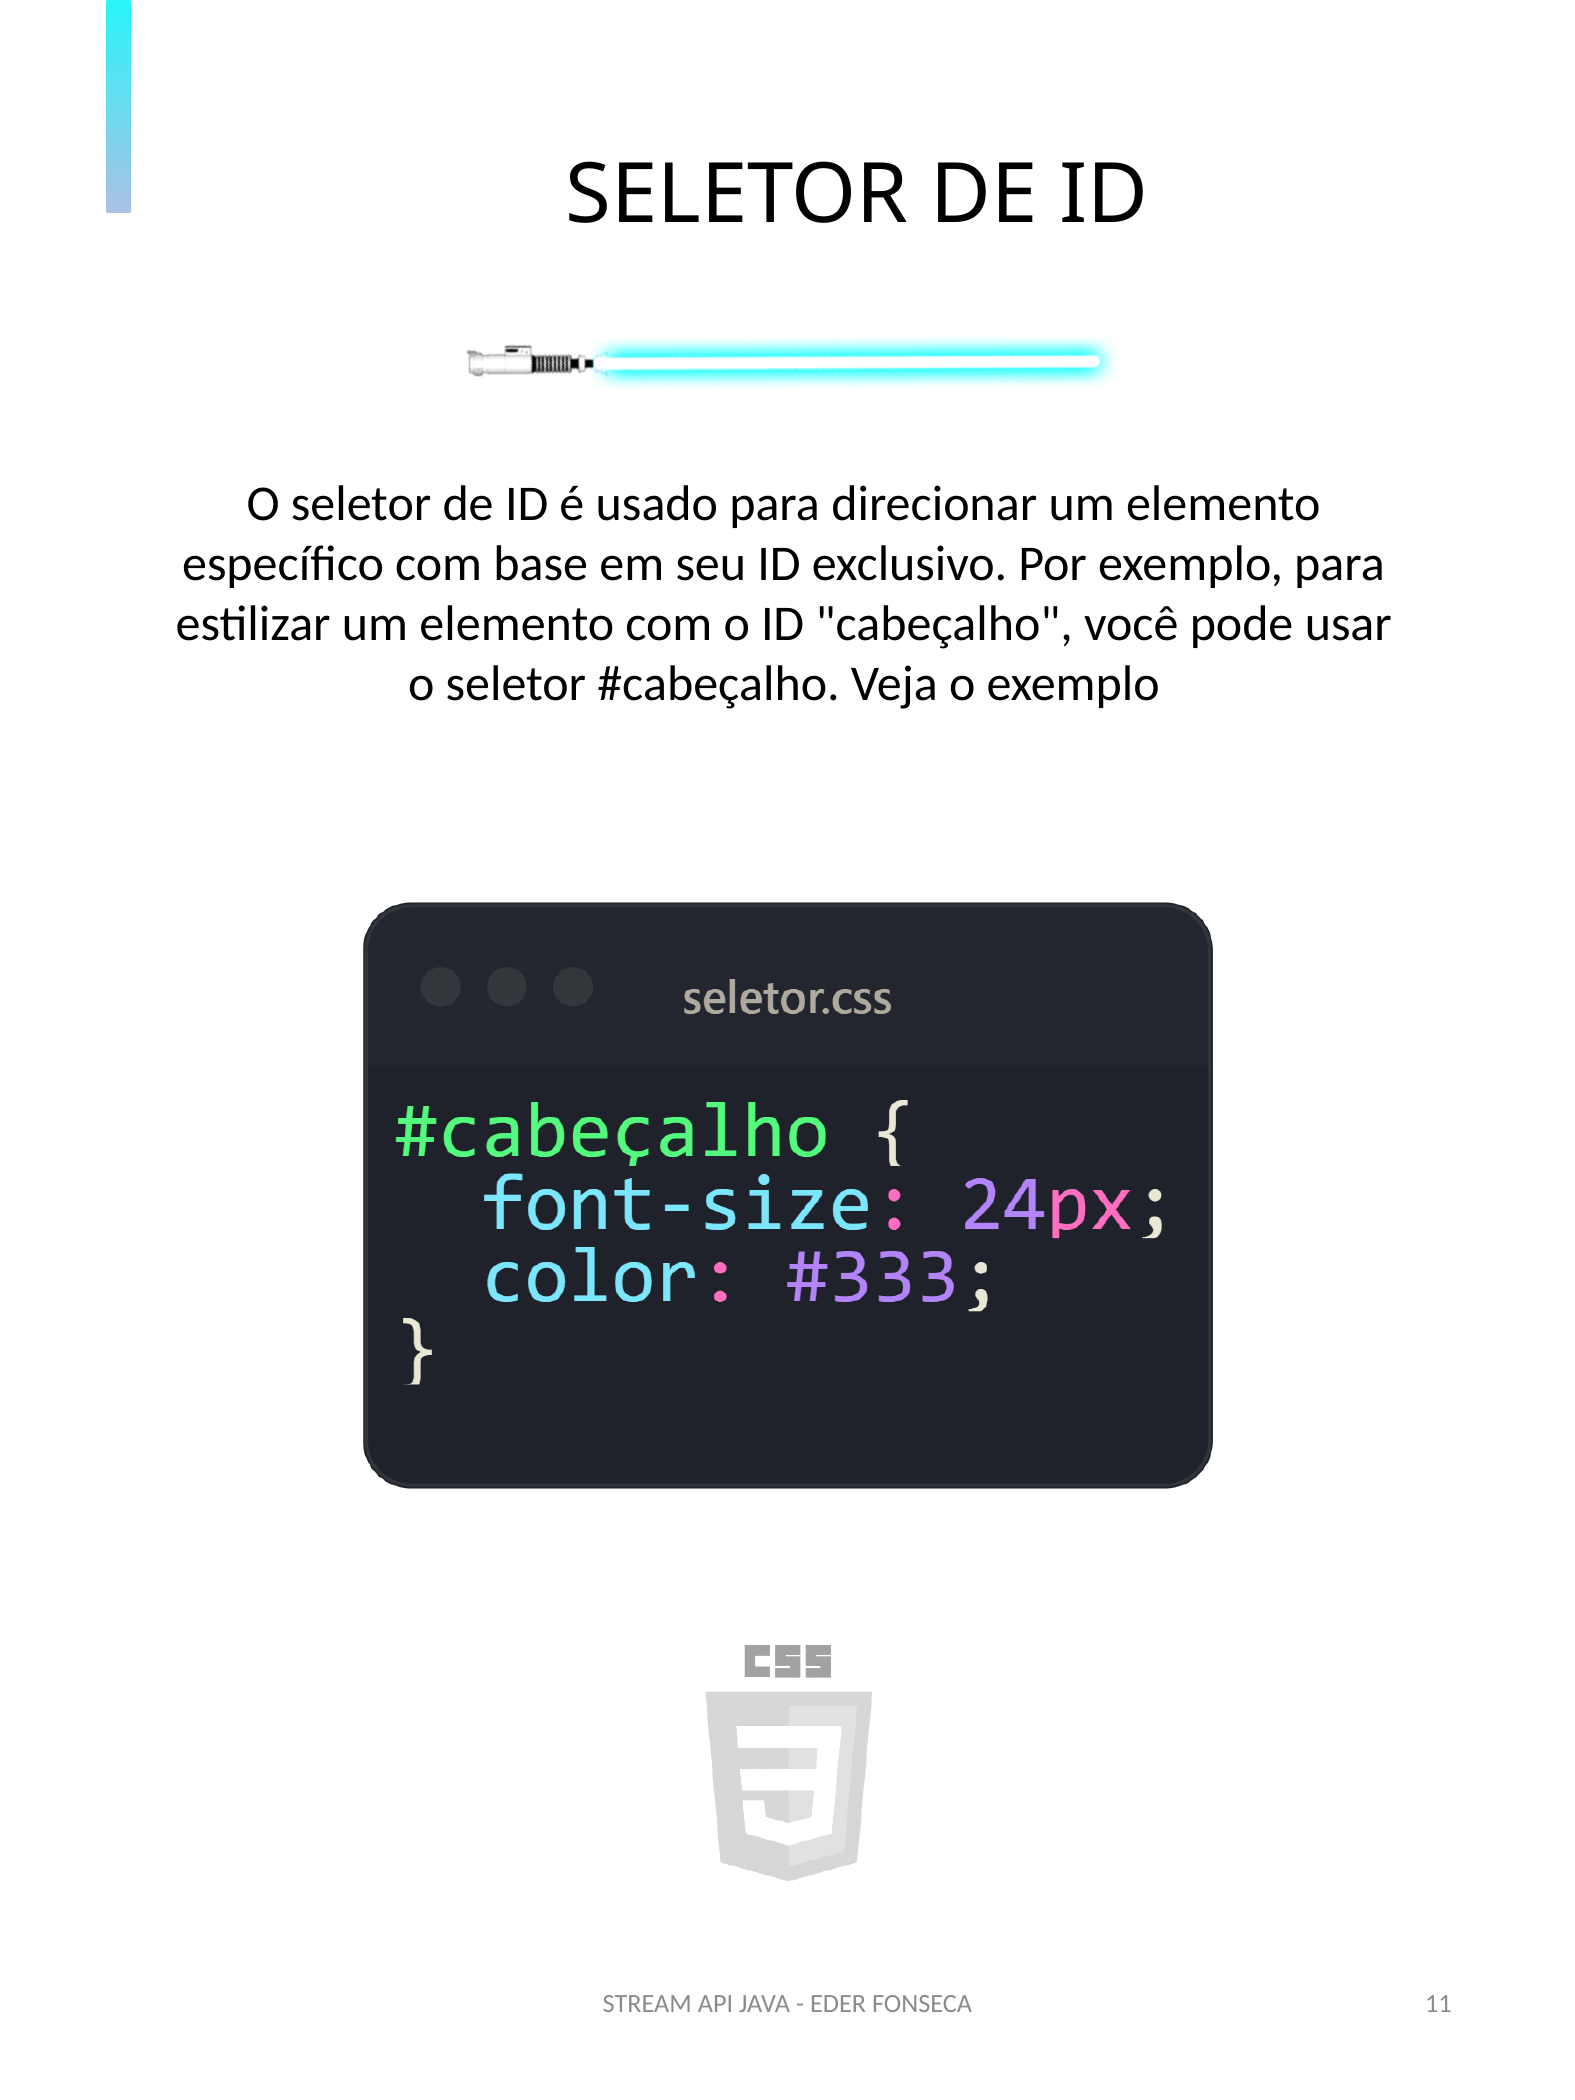

SELETOR DE ID
O seletor de ID é usado para direcionar um elemento específico com base em seu ID exclusivo. Por exemplo, para estilizar um elemento com o ID "cabeçalho", você pode usar o seletor #cabeçalho. Veja o exemplo
STREAM API JAVA - EDER FONSECA
11